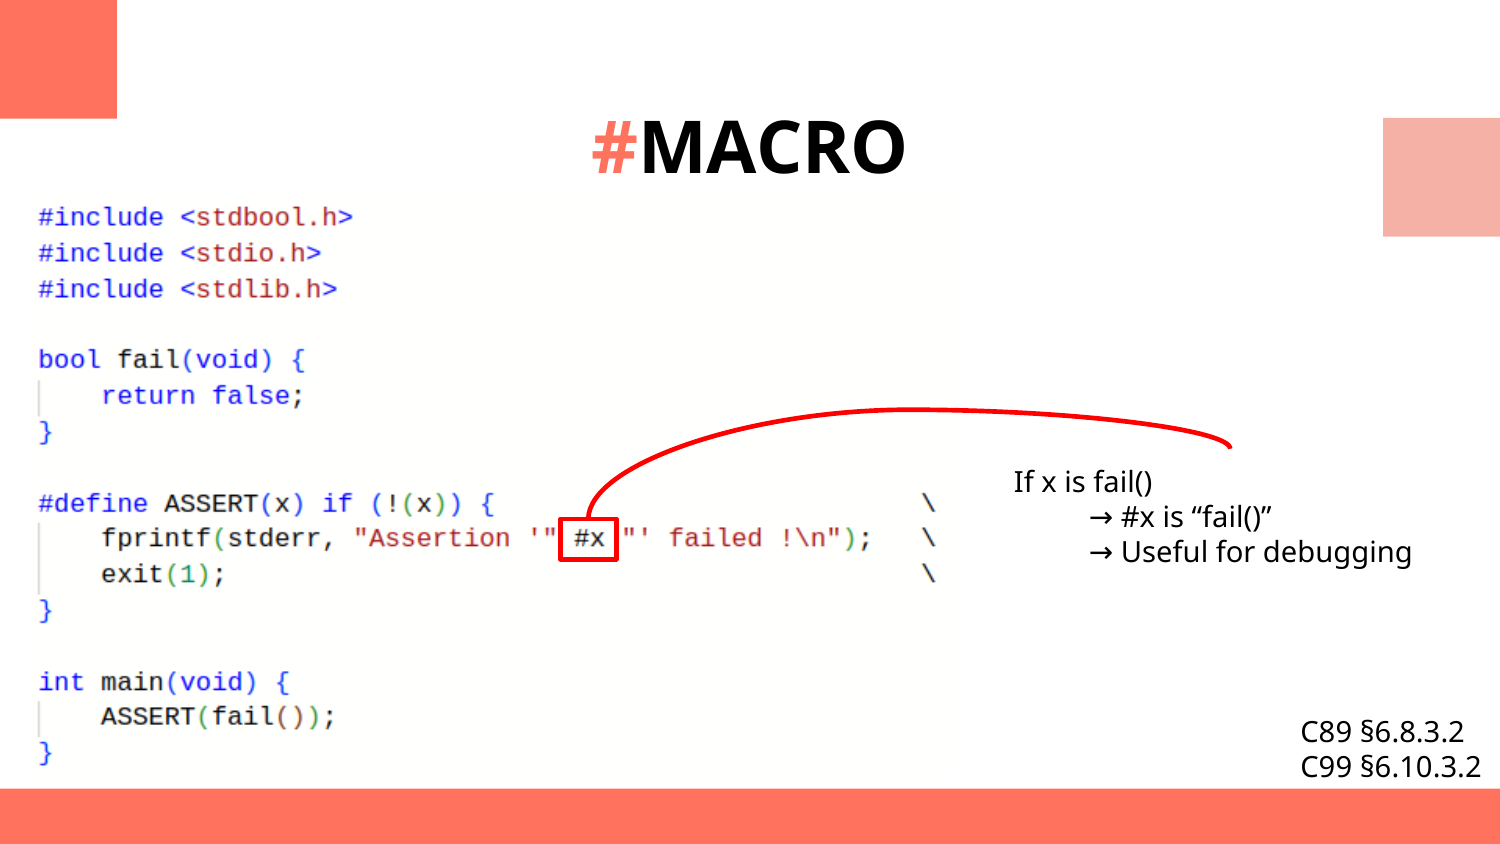

# #MACRO
If x is fail()
→ #x is “fail()”
→ Useful for debugging
C89 §6.8.3.2
C99 §6.10.3.2